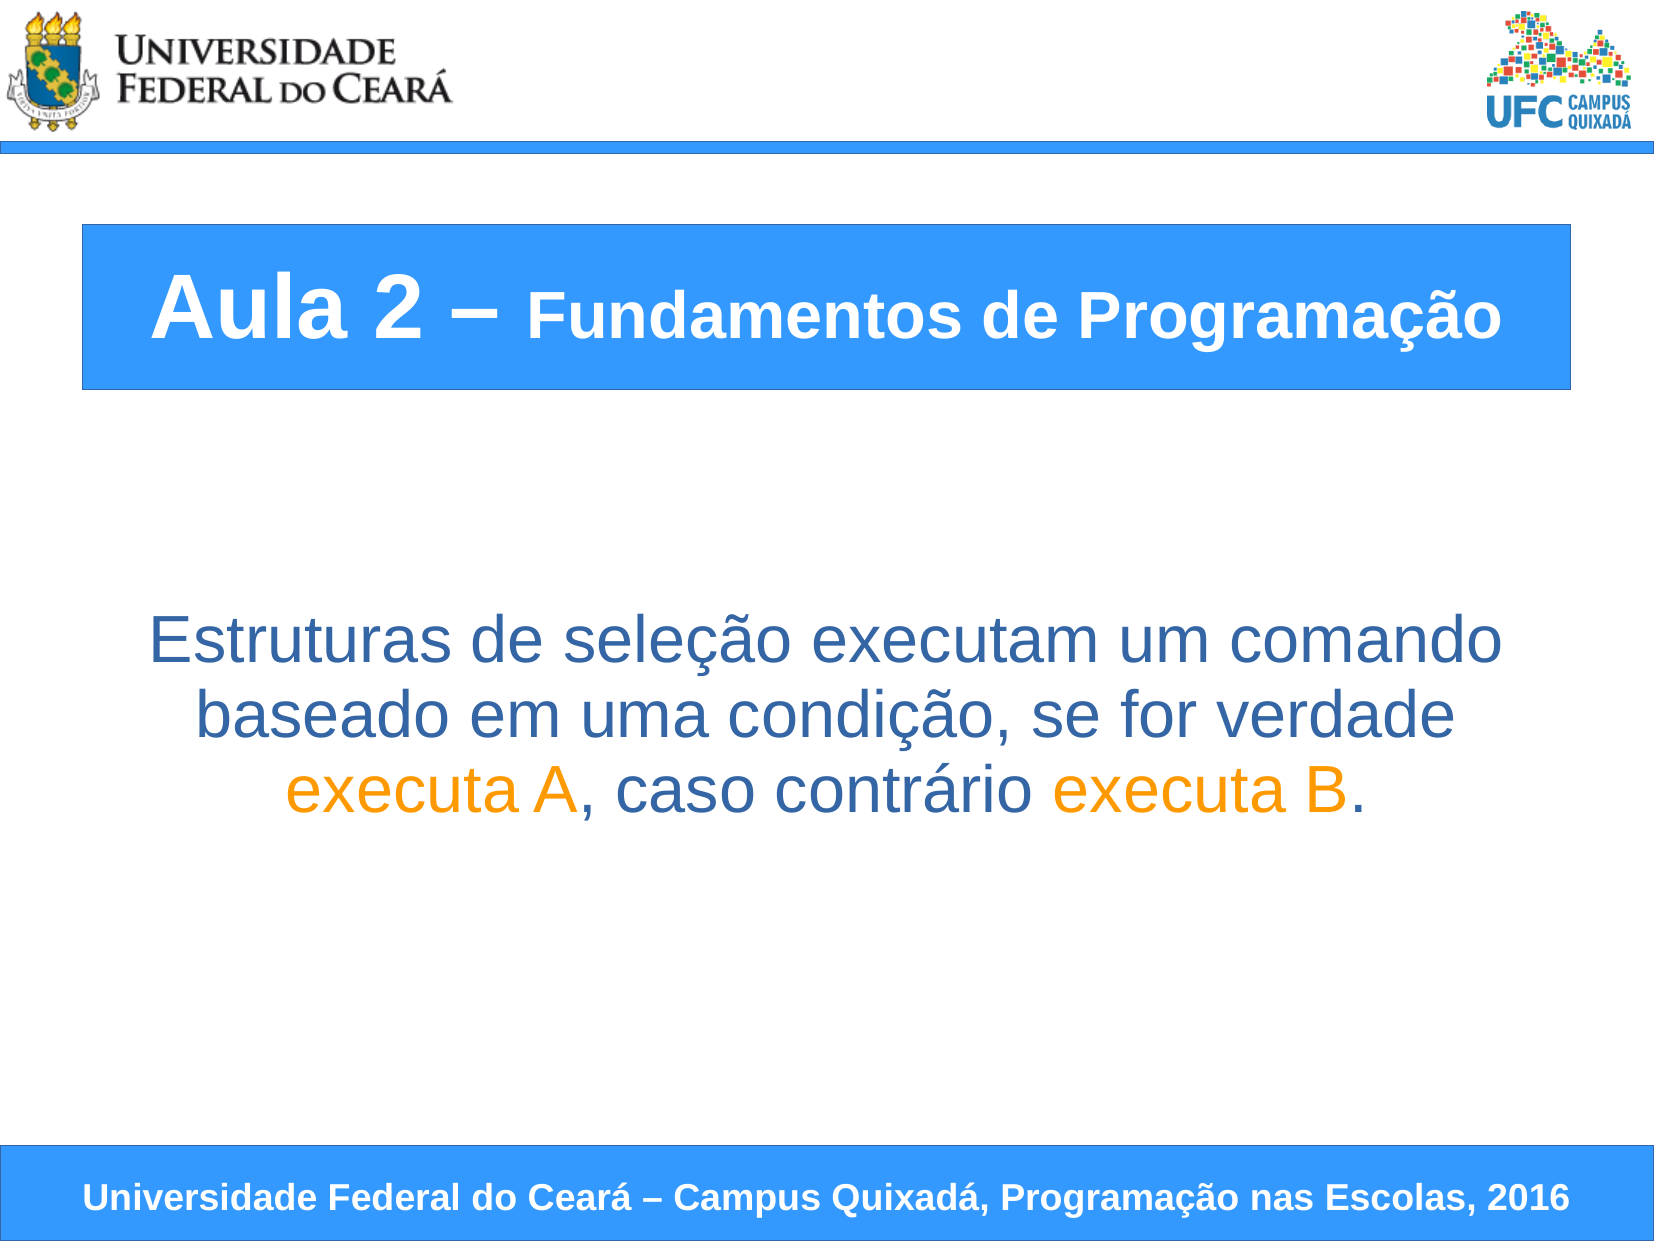

Aula 2 – Fundamentos de Programação
# Estruturas de seleção executam um comando baseado em uma condição, se for verdade executa A, caso contrário executa B.
Universidade Federal do Ceará – Campus Quixadá, Programação nas Escolas, 2016